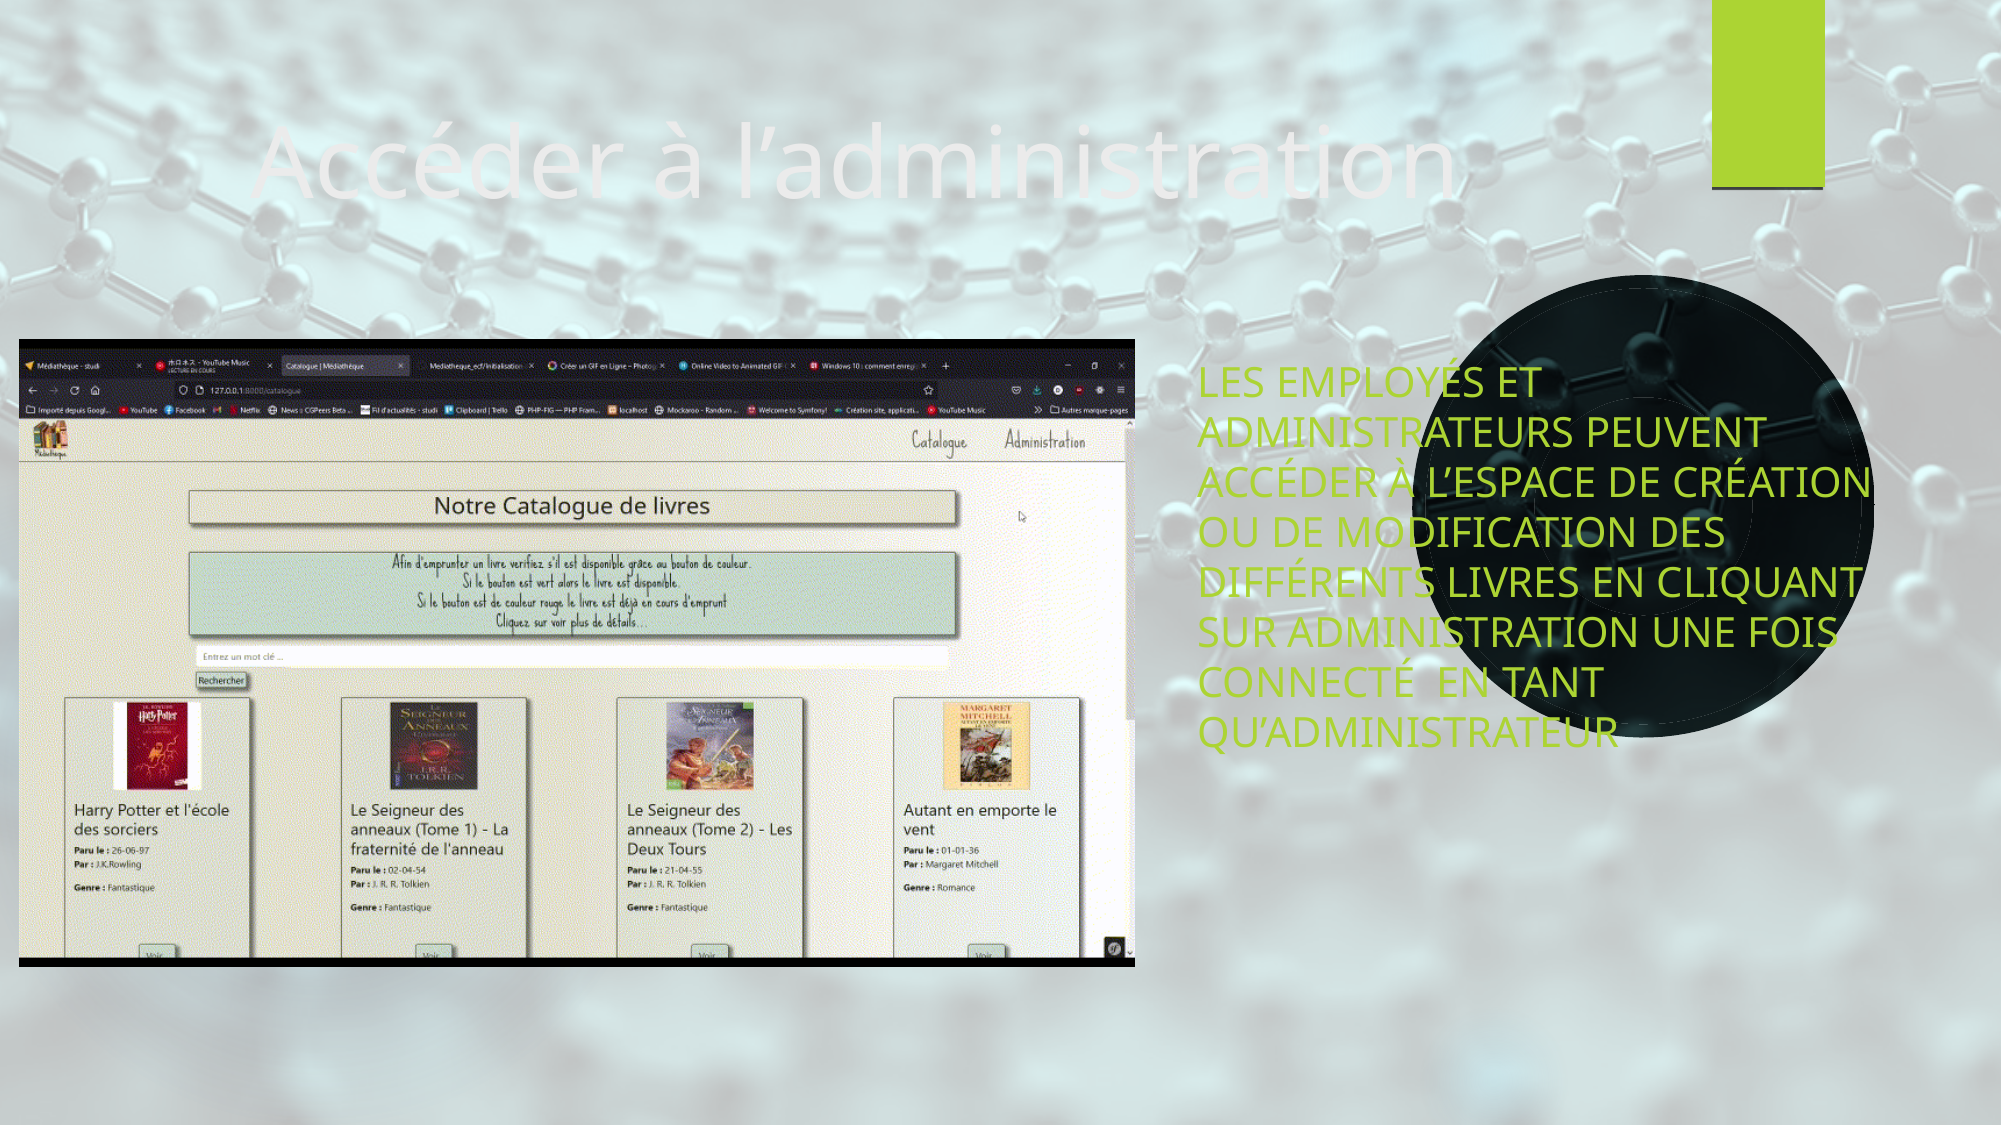

# Accéder à l’administration
Les employés et administrateurs peuvent accéder à l’espace de création ou de modification des différents livres en Cliquant sur Administration une fois connecté  en tant qu’administrateur